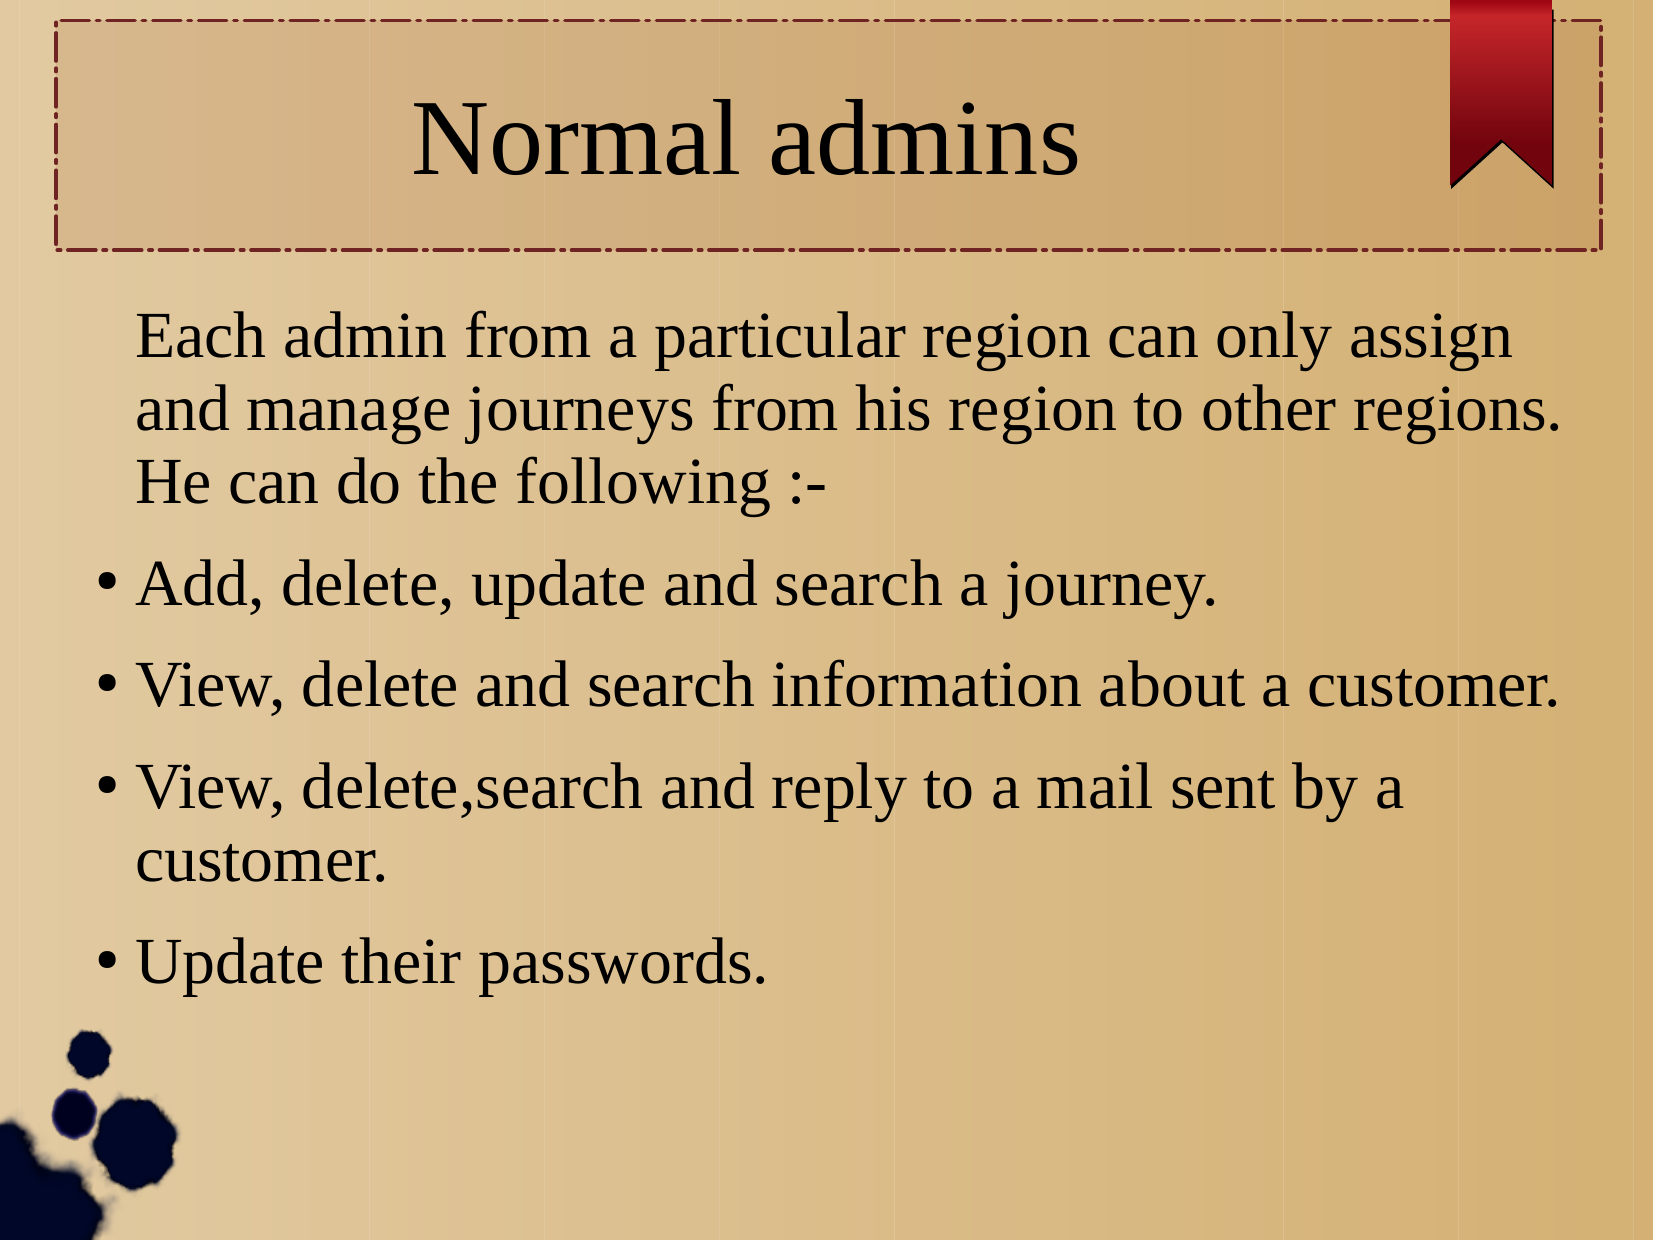

# Normal admins
Each admin from a particular region can only assign and manage journeys from his region to other regions. He can do the following :-
Add, delete, update and search a journey.
View, delete and search information about a customer.
View, delete,search and reply to a mail sent by a customer.
Update their passwords.